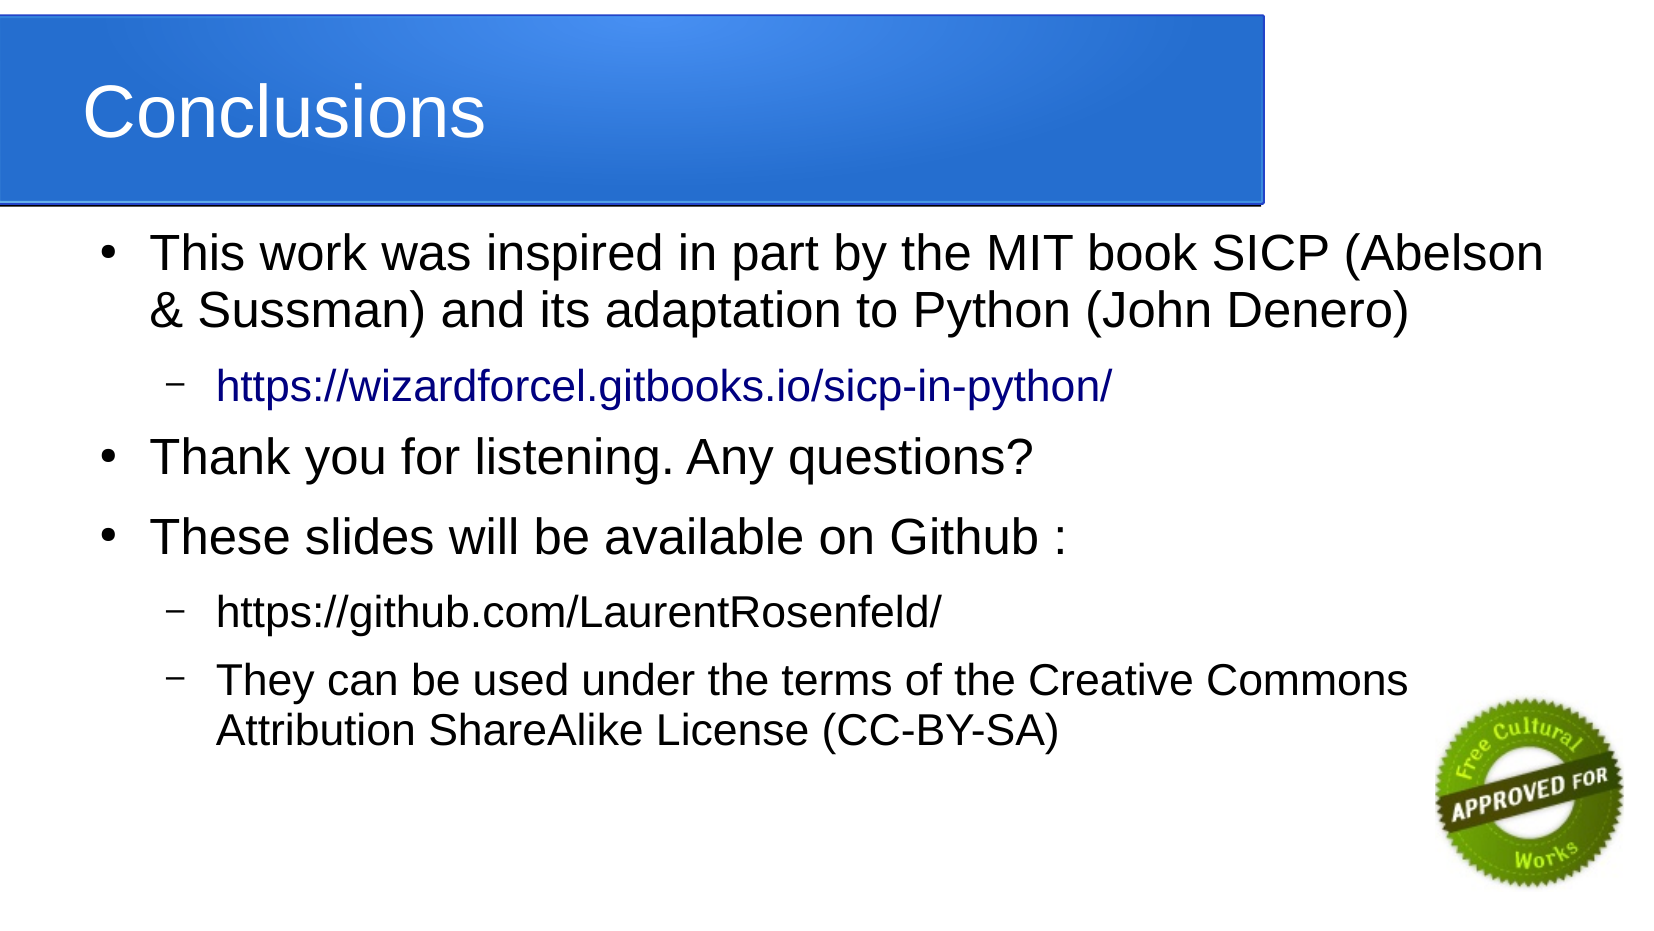

# Conclusions
This work was inspired in part by the MIT book SICP (Abelson & Sussman) and its adaptation to Python (John Denero)
https://wizardforcel.gitbooks.io/sicp-in-python/
Thank you for listening. Any questions?
These slides will be available on Github :
https://github.com/LaurentRosenfeld/
They can be used under the terms of the Creative Commons Attribution ShareAlike License (CC-BY-SA)